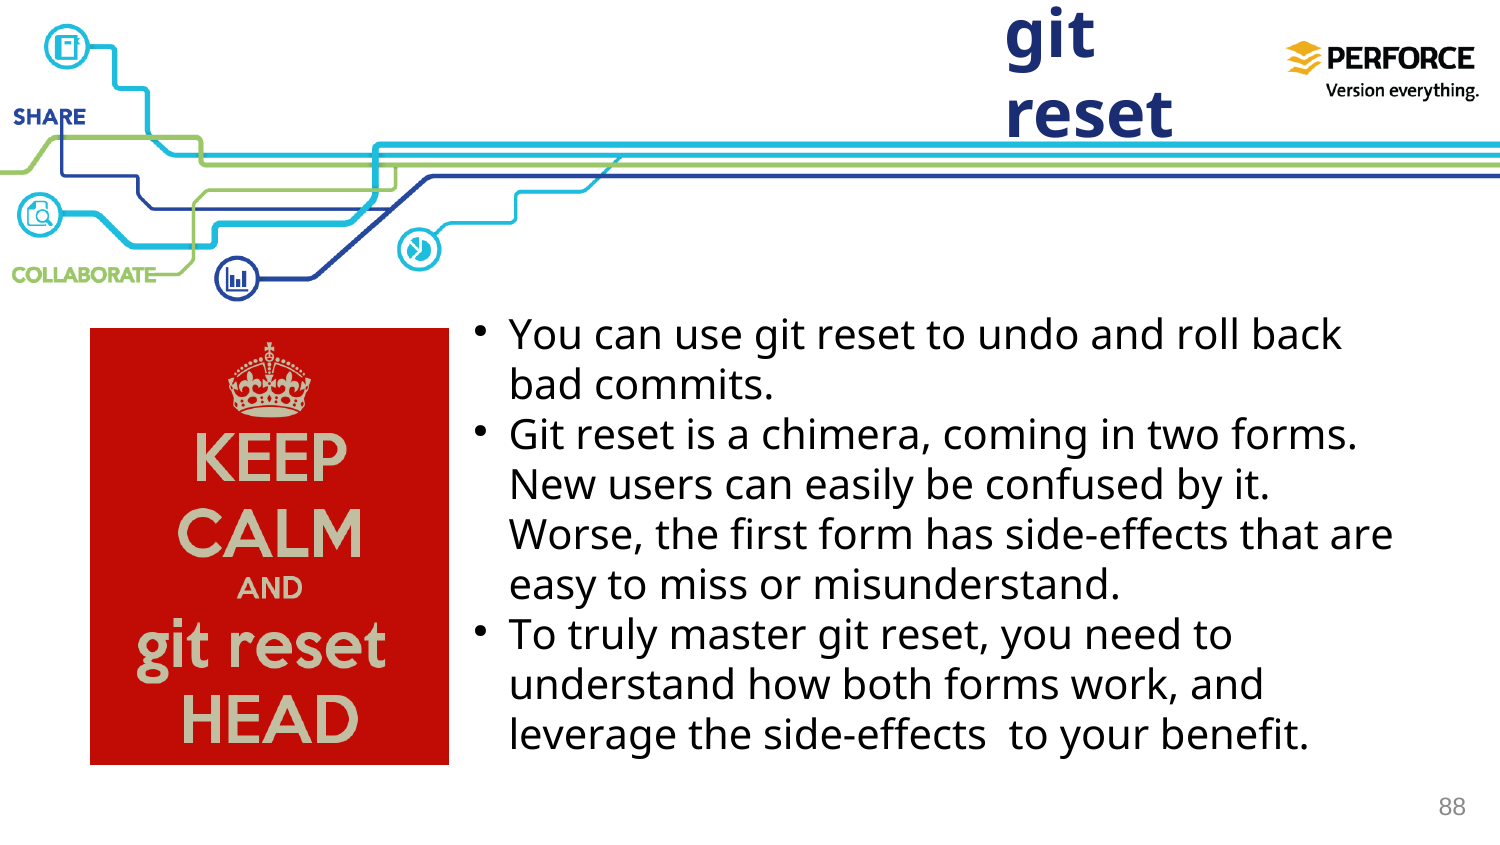

# git reset
You can use git reset to undo and roll back bad commits.
Git reset is a chimera, coming in two forms. New users can easily be confused by it. Worse, the first form has side-effects that are easy to miss or misunderstand.
To truly master git reset, you need to understand how both forms work, and leverage the side-effects to your benefit.